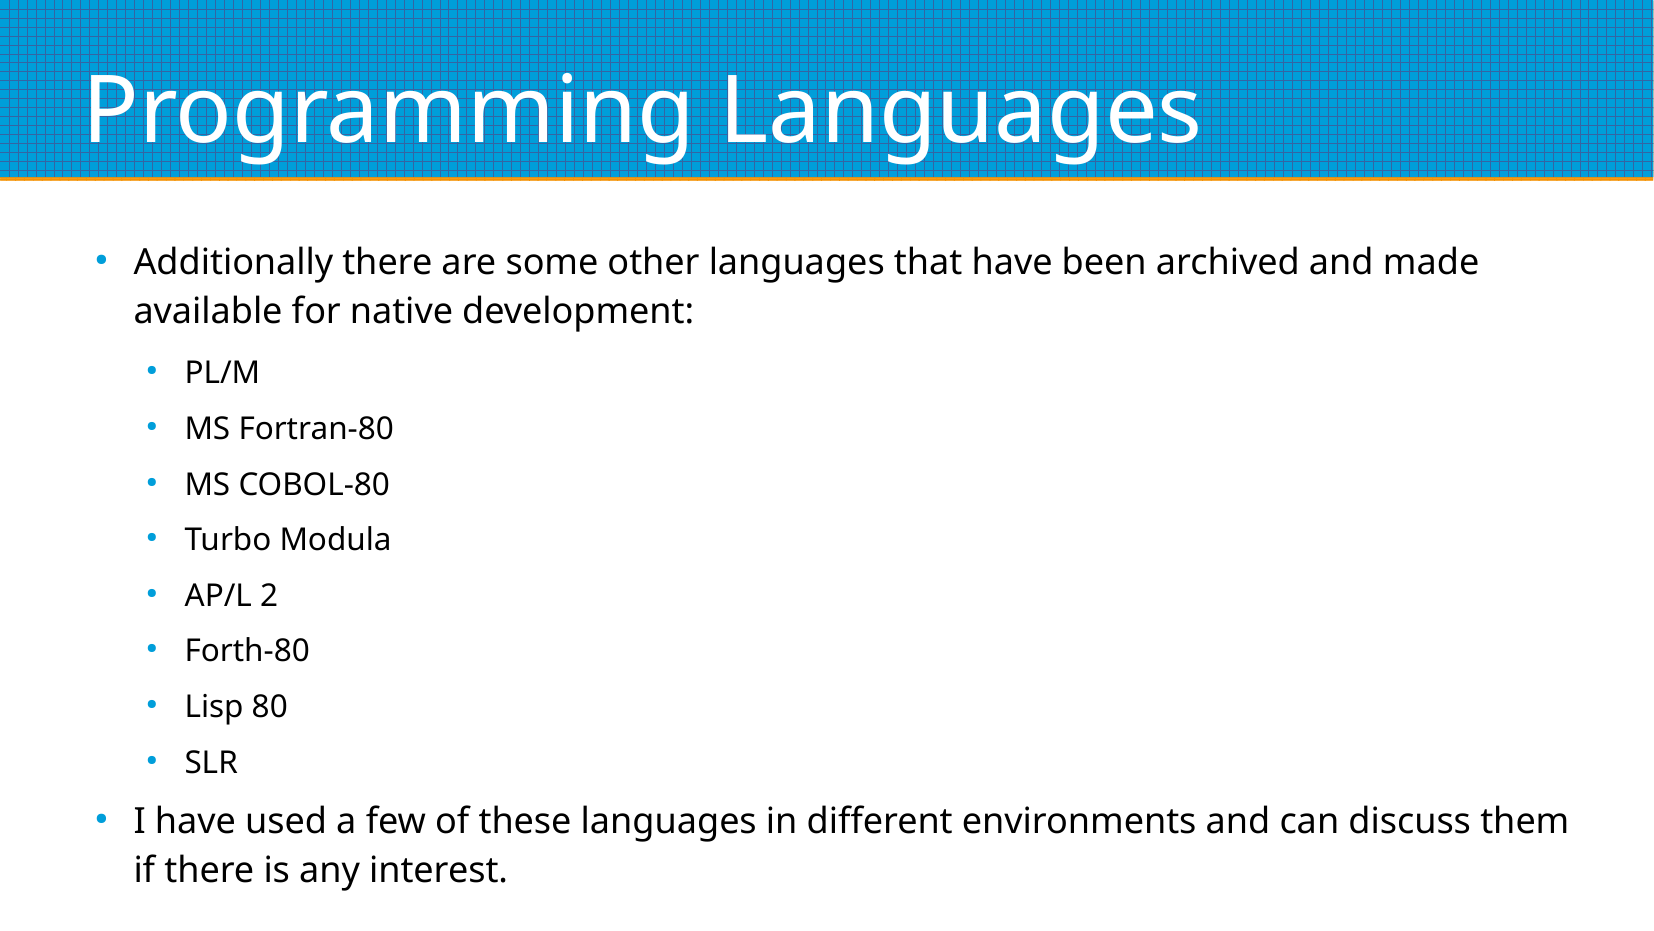

# Programming Languages
Additionally there are some other languages that have been archived and made available for native development:
PL/M
MS Fortran-80
MS COBOL-80
Turbo Modula
AP/L 2
Forth-80
Lisp 80
SLR
I have used a few of these languages in different environments and can discuss them if there is any interest.